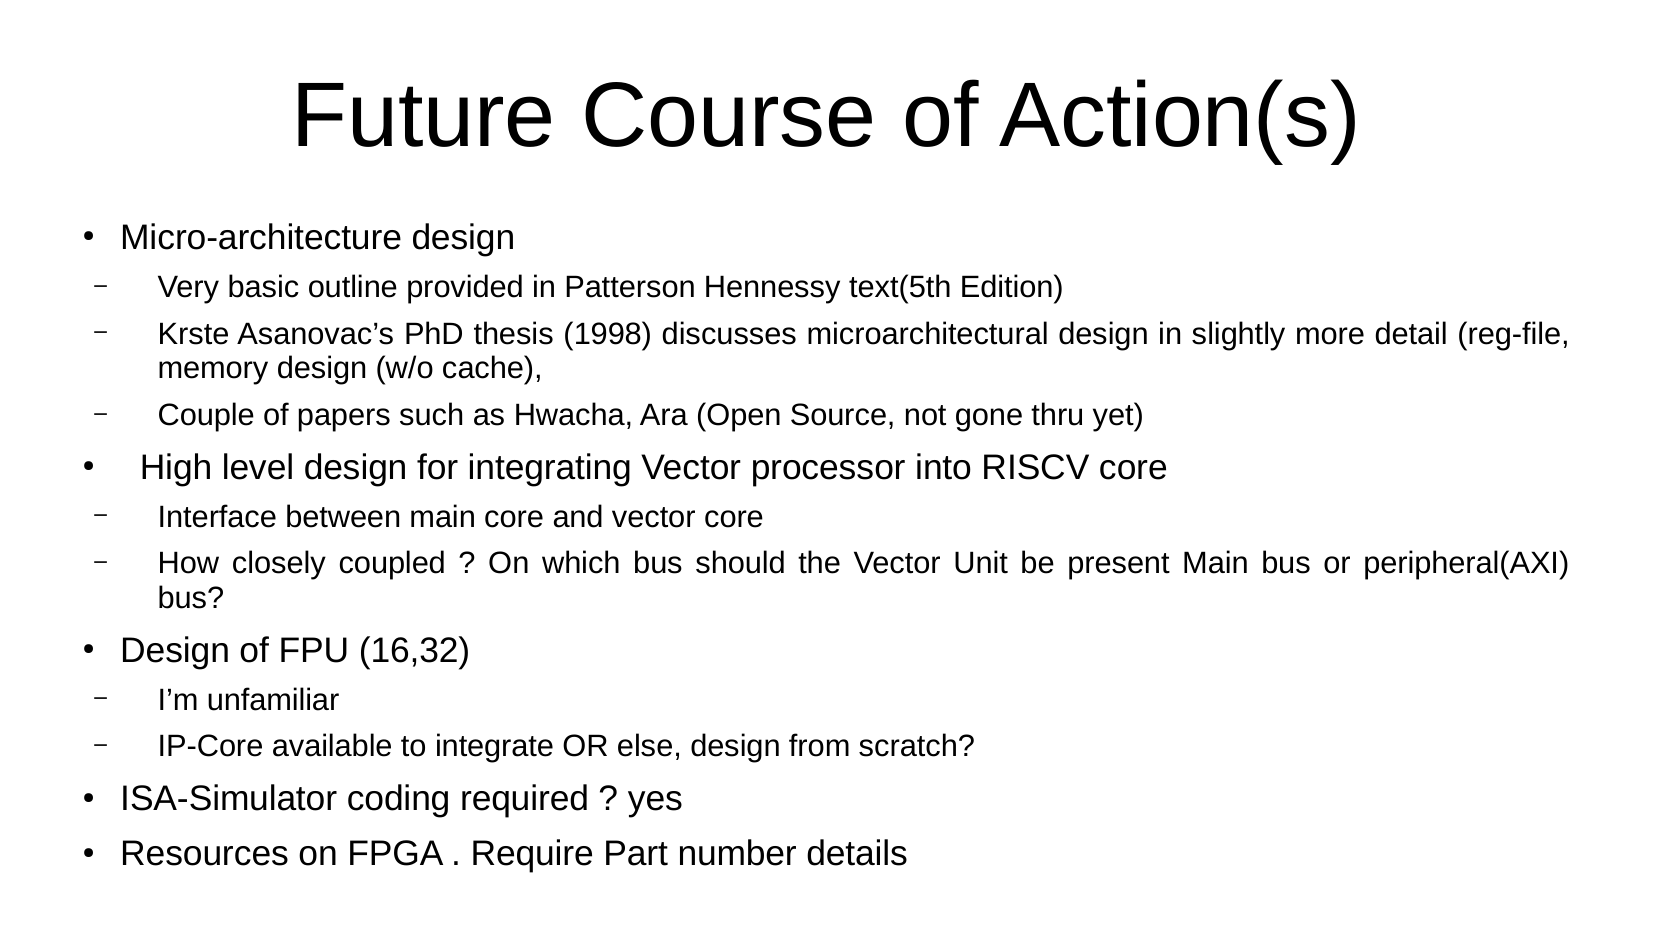

# Future Course of Action(s)
Micro-architecture design
Very basic outline provided in Patterson Hennessy text(5th Edition)
Krste Asanovac’s PhD thesis (1998) discusses microarchitectural design in slightly more detail (reg-file, memory design (w/o cache),
Couple of papers such as Hwacha, Ara (Open Source, not gone thru yet)
 High level design for integrating Vector processor into RISCV core
Interface between main core and vector core
How closely coupled ? On which bus should the Vector Unit be present Main bus or peripheral(AXI) bus?
Design of FPU (16,32)
I’m unfamiliar
IP-Core available to integrate OR else, design from scratch?
ISA-Simulator coding required ? yes
Resources on FPGA . Require Part number details